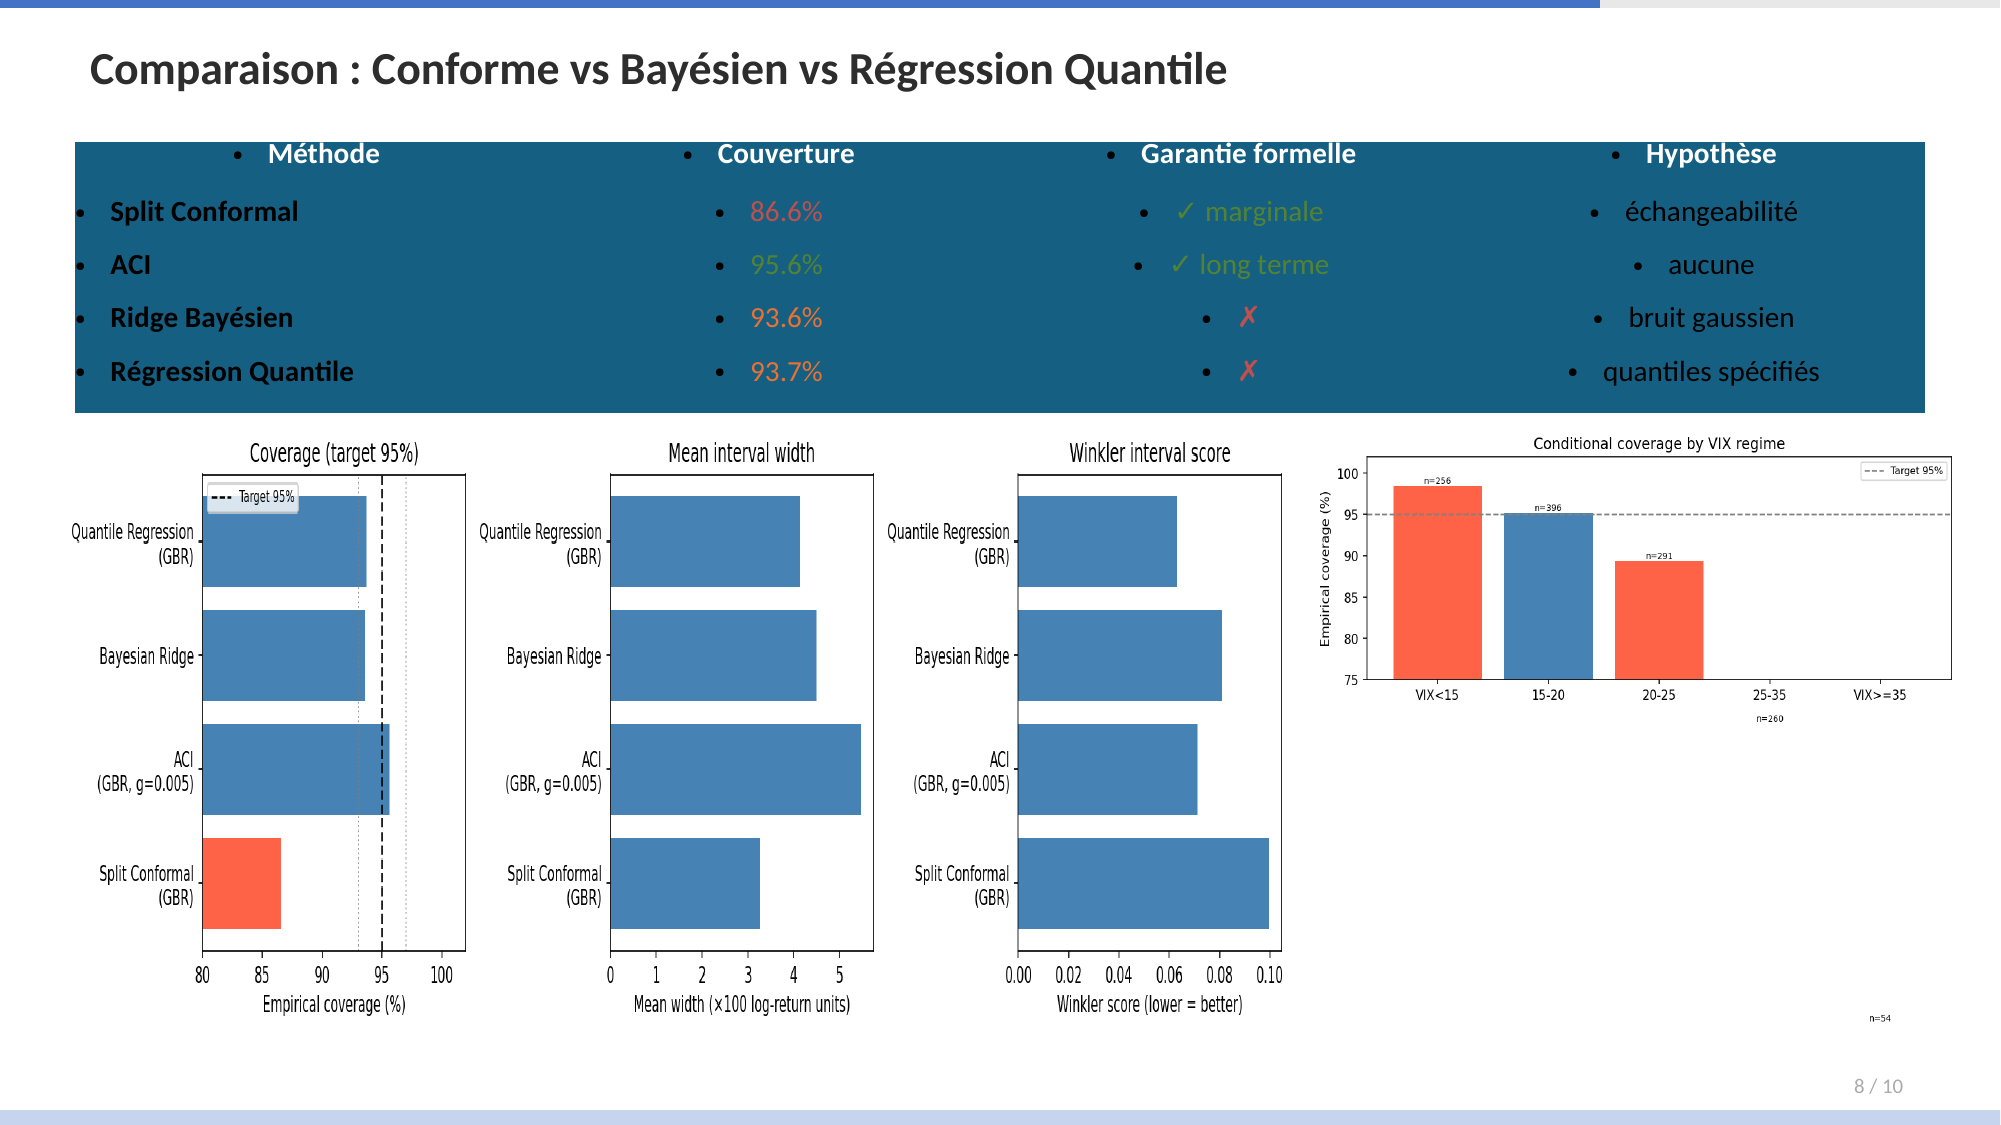

Comparaison : Conforme vs Bayésien vs Régression Quantile
| Méthode | Couverture | Garantie formelle | Hypothèse |
| --- | --- | --- | --- |
| Split Conformal | 86.6% | ✓ marginale | échangeabilité |
| ACI | 95.6% | ✓ long terme | aucune |
| Ridge Bayésien | 93.6% | ✗ | bruit gaussien |
| Régression Quantile | 93.7% | ✗ | quantiles spécifiés |
8 / 10